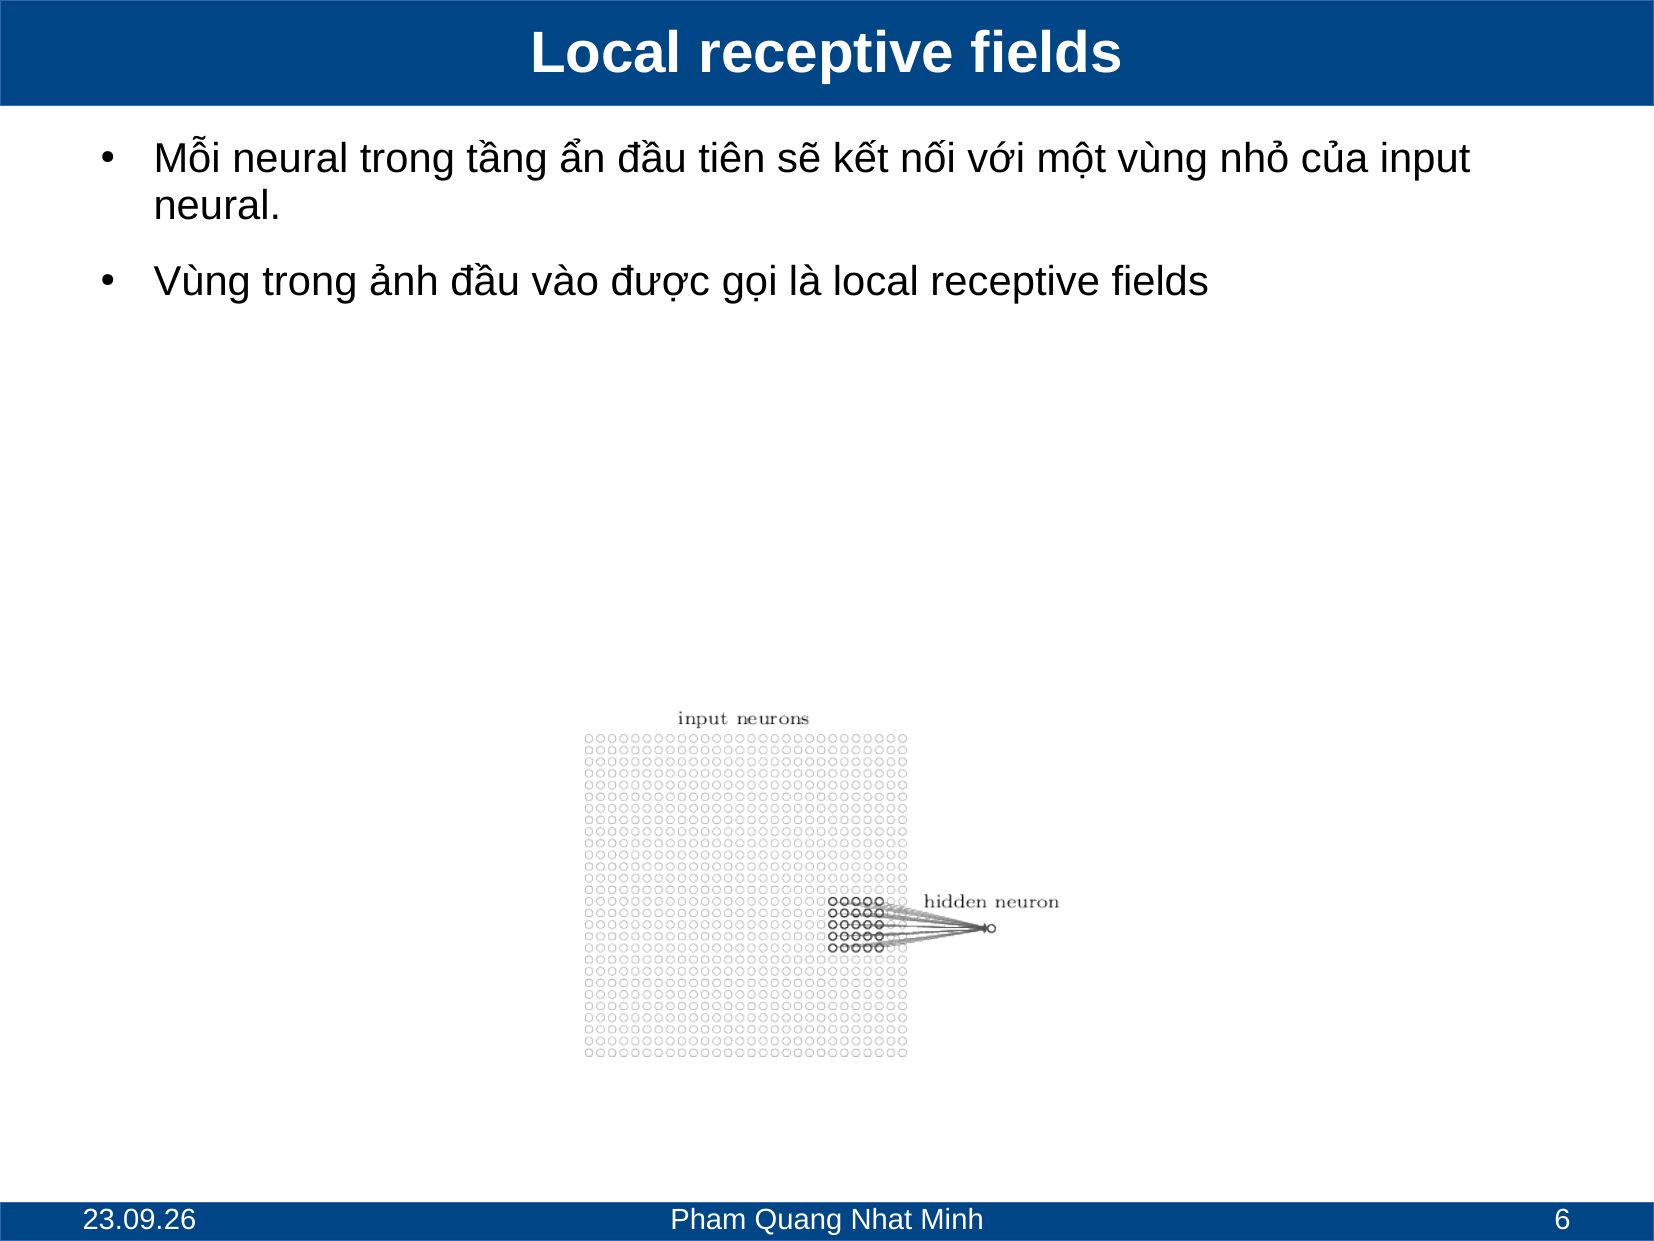

# Local receptive fields
Mỗi neural trong tầng ẩn đầu tiên sẽ kết nối với một vùng nhỏ của input neural.
Vùng trong ảnh đầu vào được gọi là local receptive fields
Pham Quang Nhat Minh
6